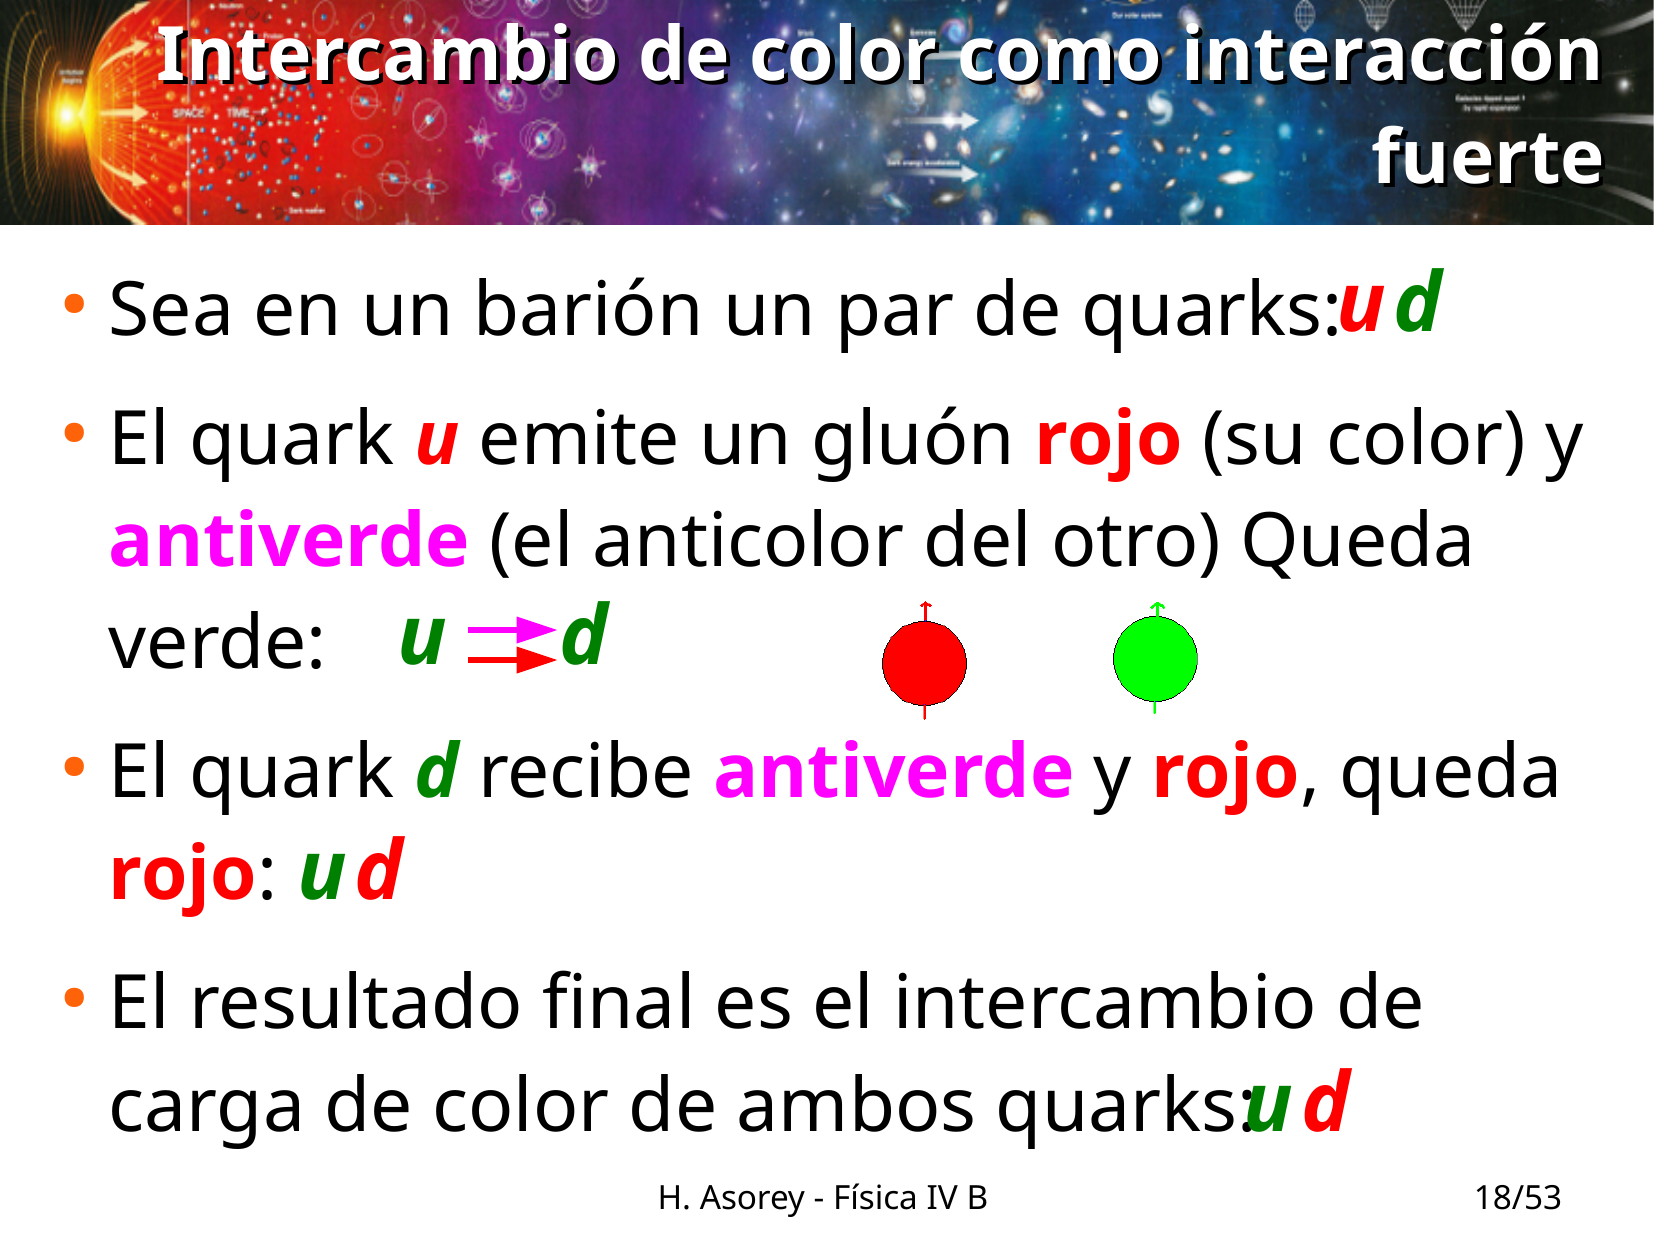

# Intercambio de color como interacción fuerte
Sea en un barión un par de quarks:
El quark u emite un gluón rojo (su color) y antiverde (el anticolor del otro) Queda verde:
El quark d recibe antiverde y rojo, queda rojo:
El resultado final es el intercambio de carga de color de ambos quarks:
H. Asorey - Física IV B
18